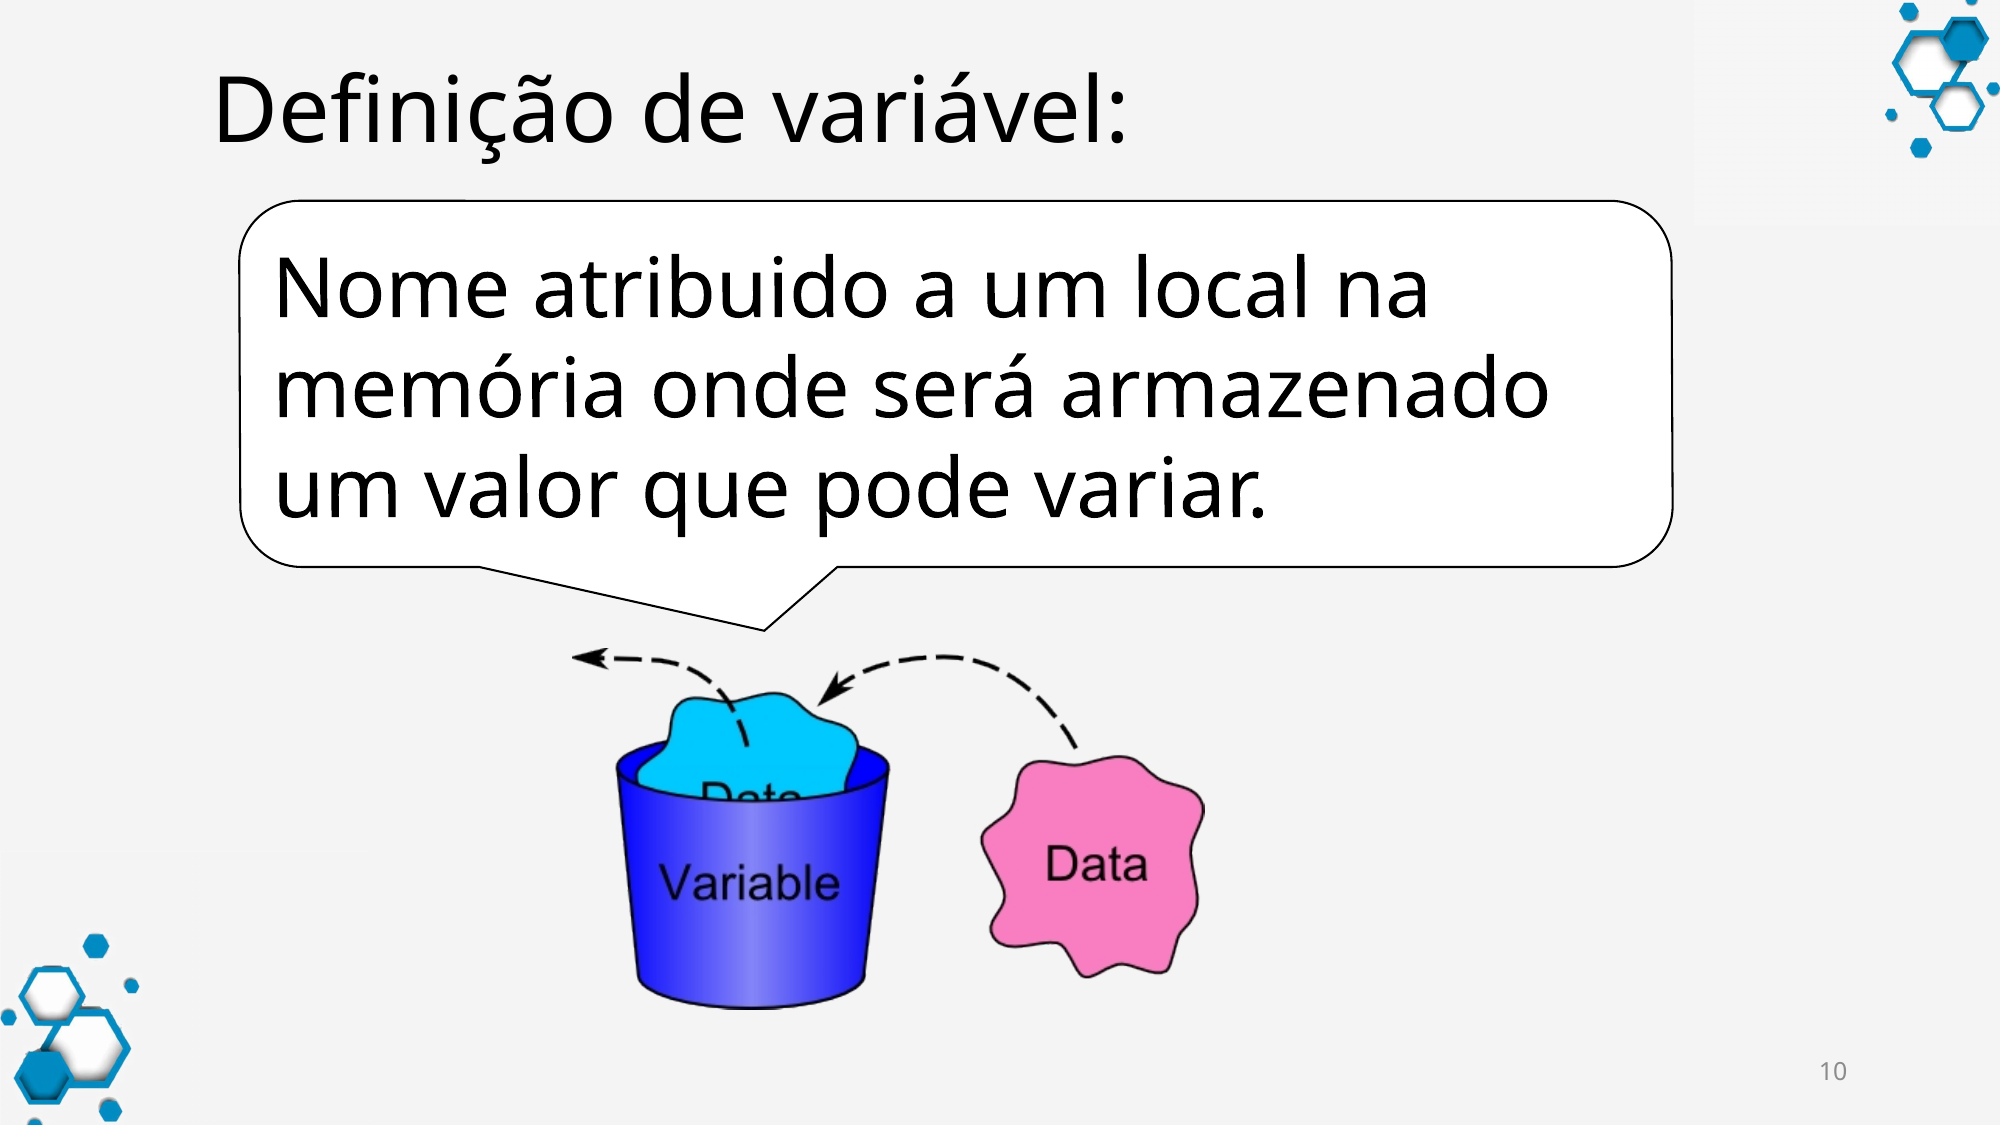

# Definição de variável:
Nome atribuido a um local na memória onde será armazenado um valor que pode variar.